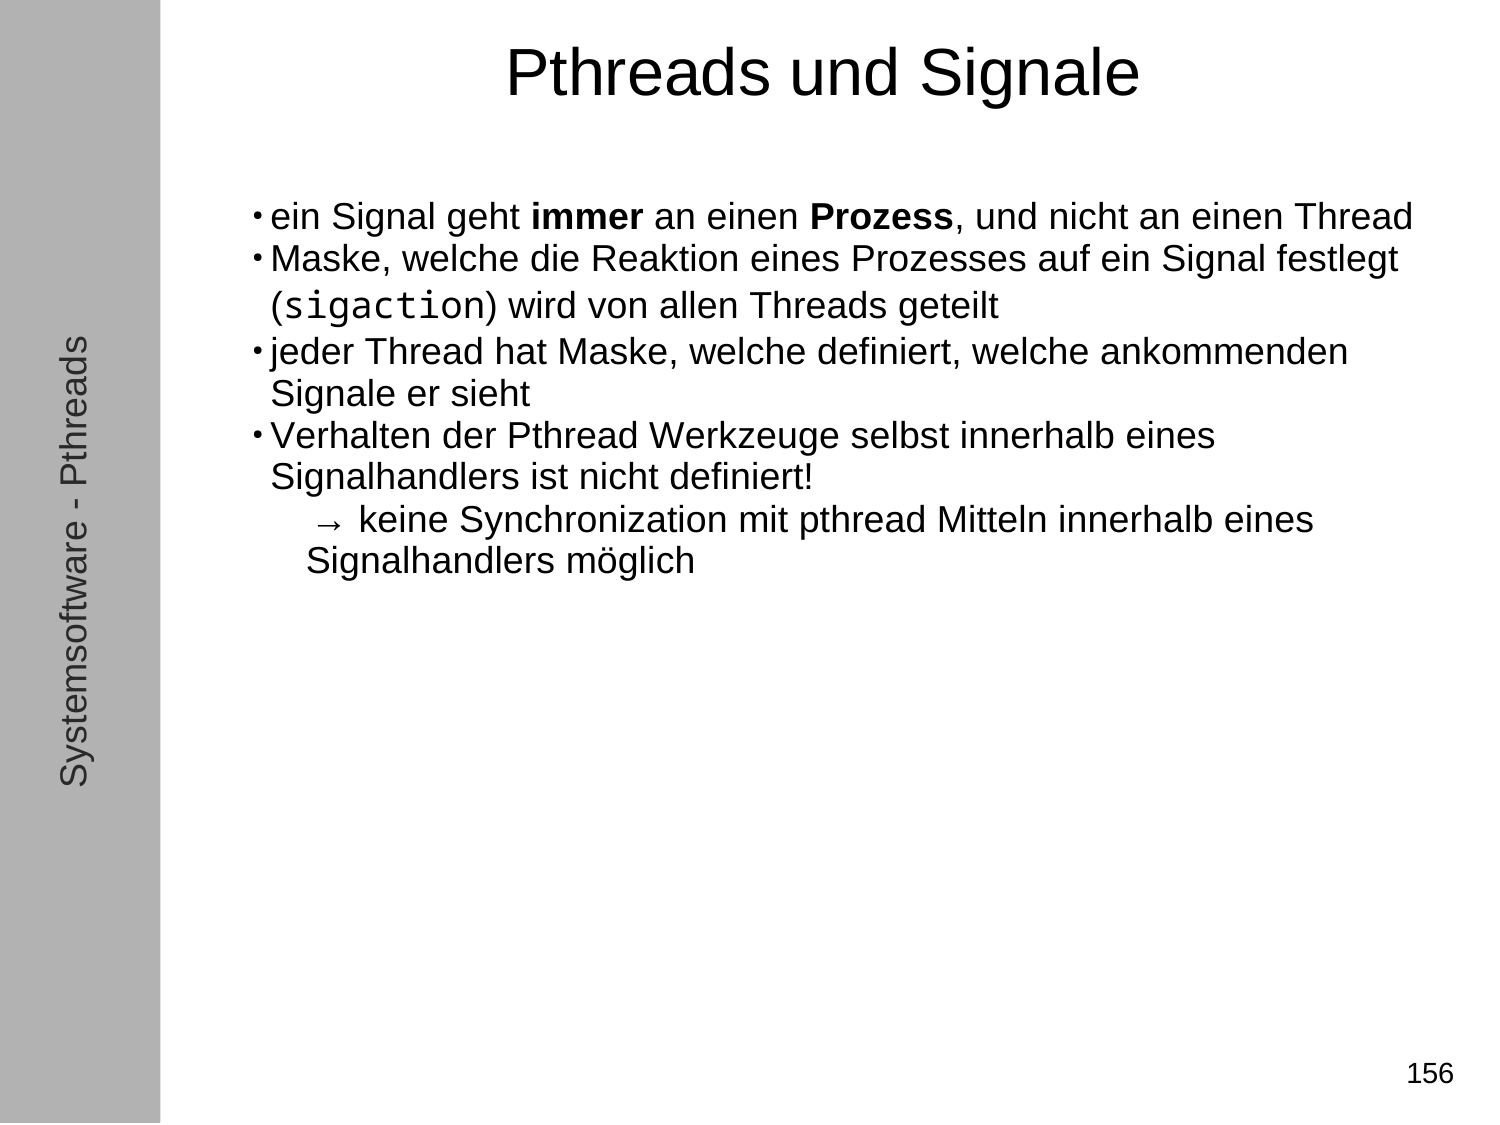

Pthreads und Signale
ein Signal geht immer an einen Prozess, und nicht an einen Thread
Maske, welche die Reaktion eines Prozesses auf ein Signal festlegt (sigaction) wird von allen Threads geteilt
jeder Thread hat Maske, welche definiert, welche ankommenden Signale er sieht
Verhalten der Pthread Werkzeuge selbst innerhalb eines Signalhandlers ist nicht definiert!
→ keine Synchronization mit pthread Mitteln innerhalb eines Signalhandlers möglich
Systemsoftware - Pthreads